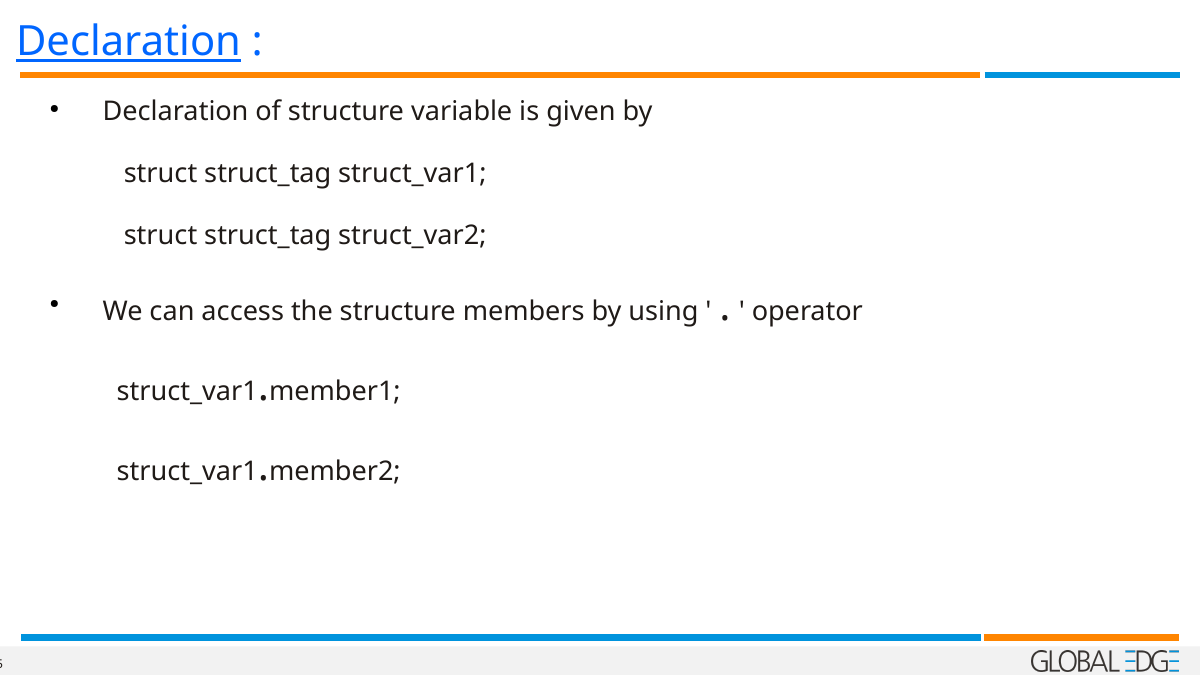

Declaration :
# Declaration of structure variable is given by
 struct struct_tag struct_var1;
 struct struct_tag struct_var2;
We can access the structure members by using ' . ' operator
 struct_var1.member1;
 struct_var1.member2;